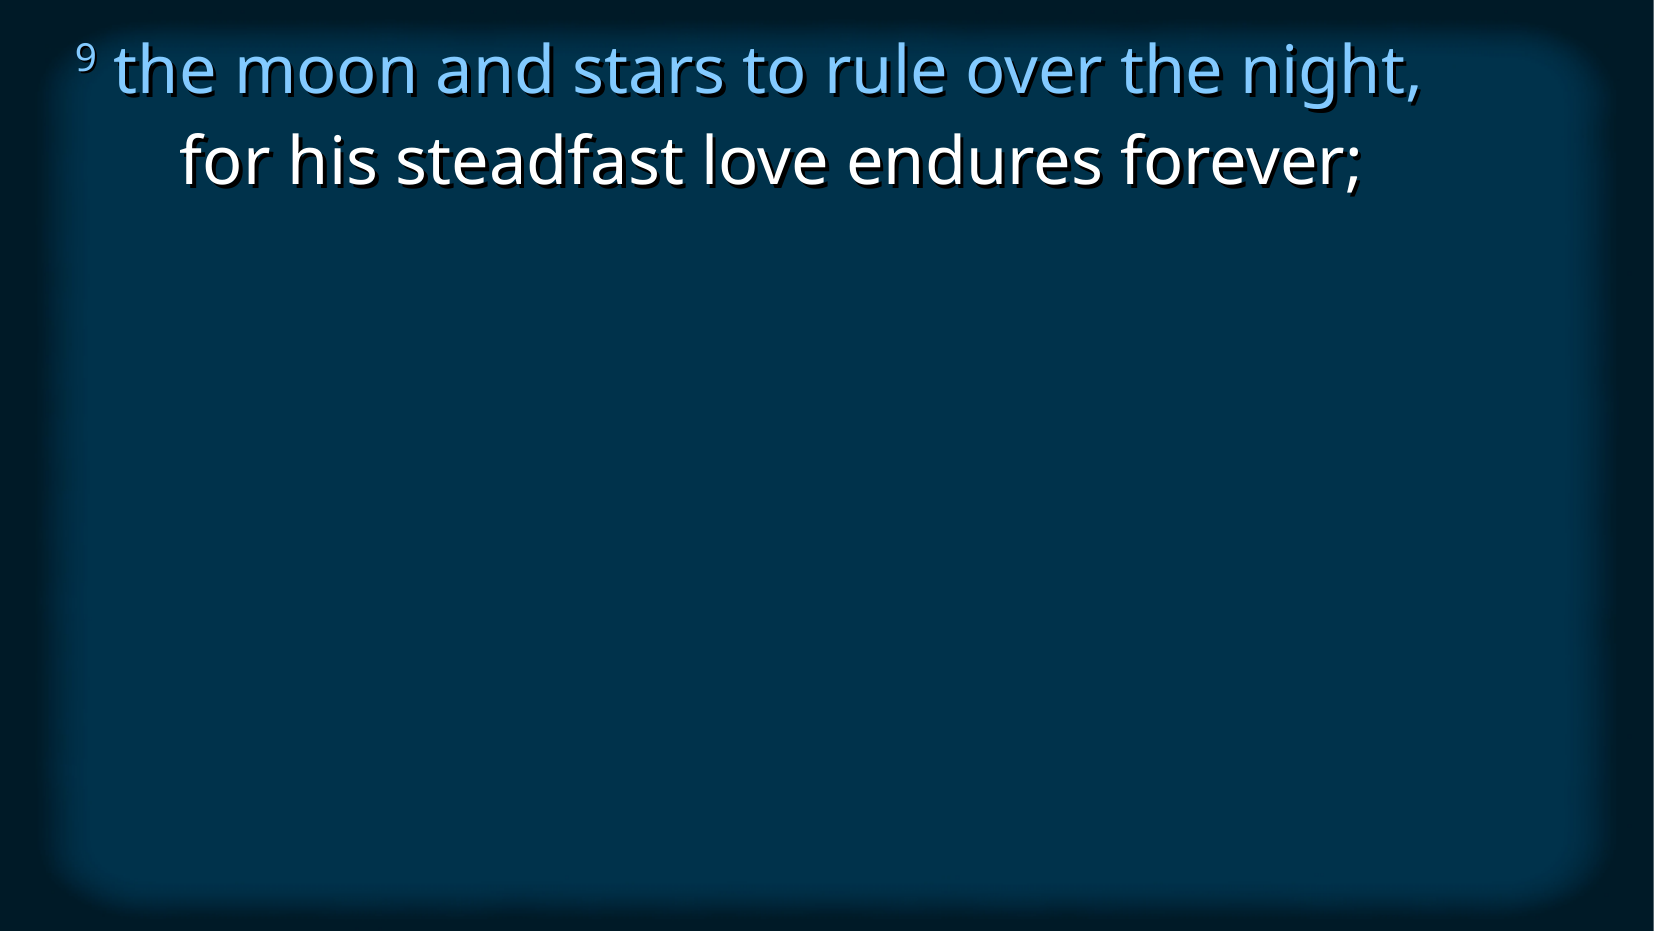

9 the moon and stars to rule over the night,
 for his steadfast love endures forever;